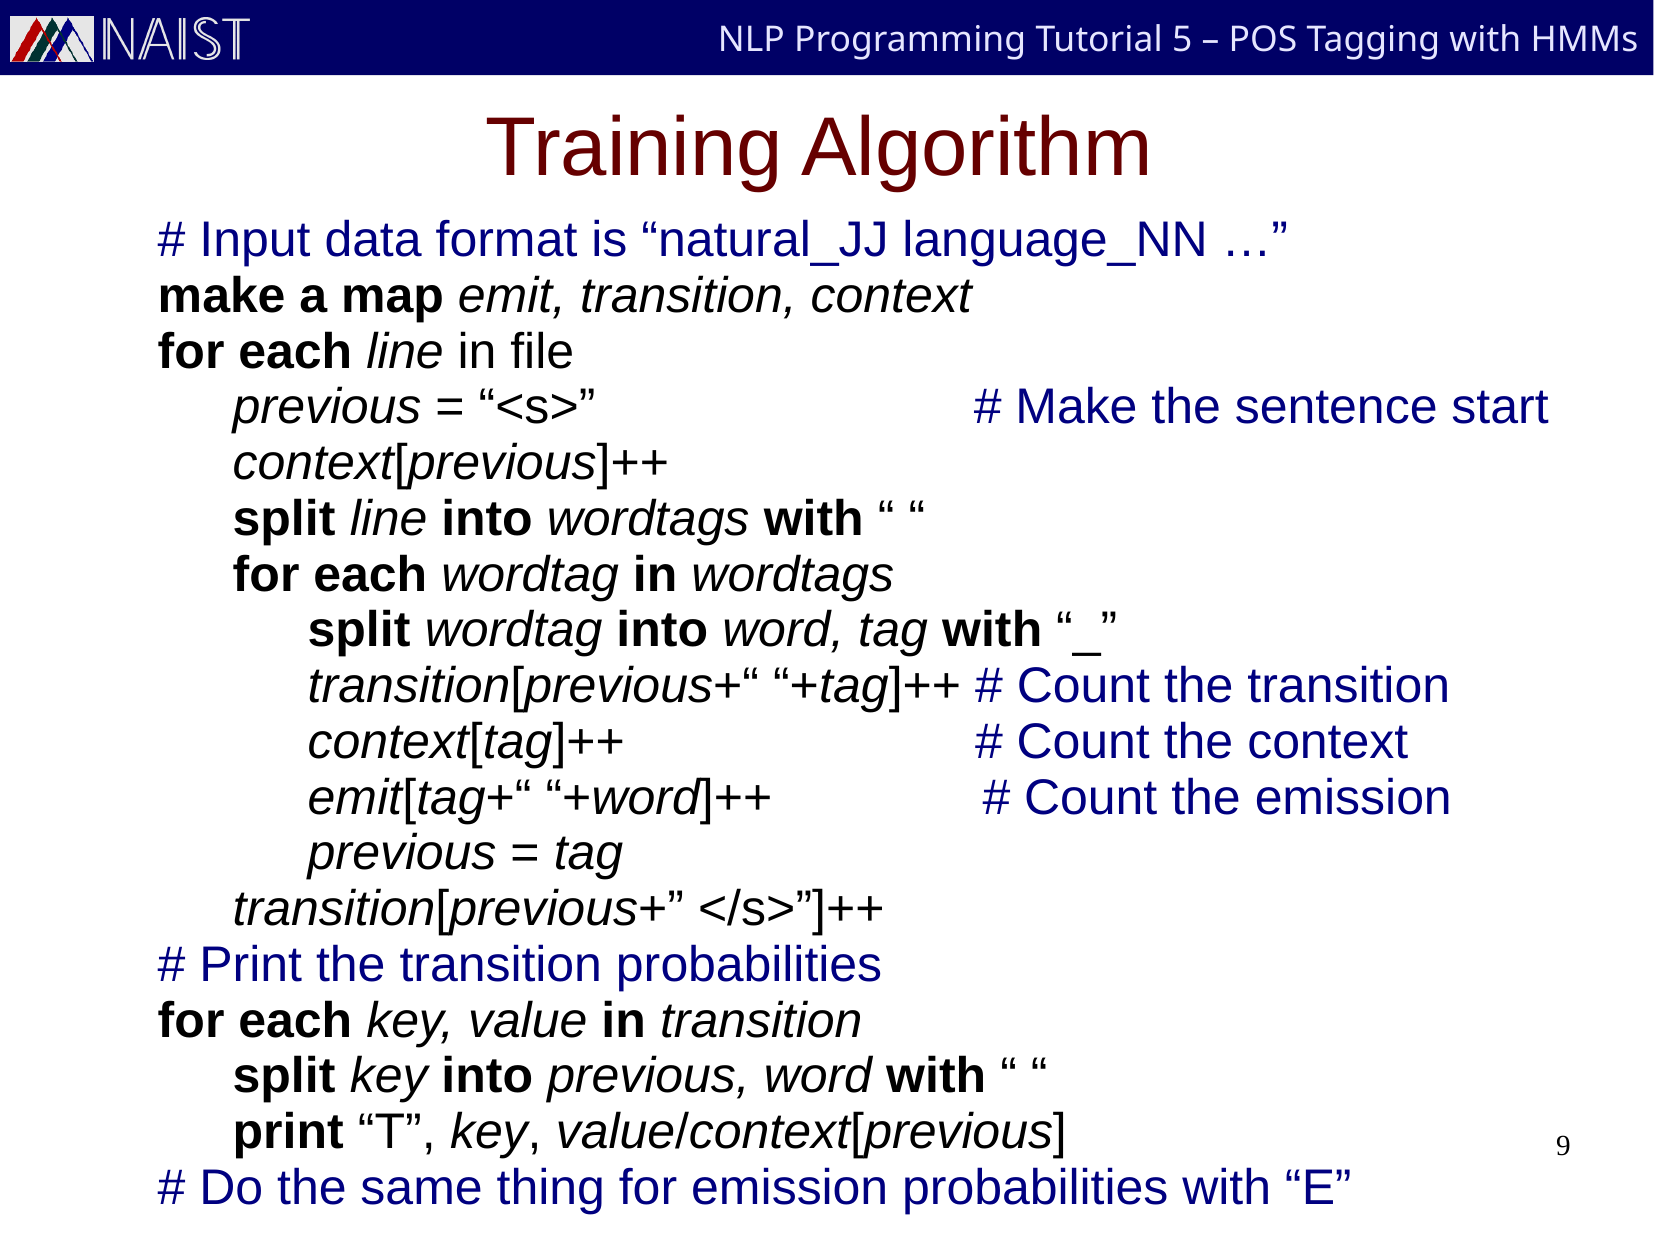

# Training Algorithm
# Input data format is “natural_JJ language_NN …” make a map emit, transition, context for each line in file previous = “<s>” # Make the sentence start context[previous]++ split line into wordtags with “ “ for each wordtag in wordtags split wordtag into word, tag with “_” transition[previous+“ “+tag]++ # Count the transition context[tag]++ # Count the context emit[tag+“ “+word]++ # Count the emission previous = tag transition[previous+” </s>”]++ # Print the transition probabilities for each key, value in transition split key into previous, word with “ “ print “T”, key, value/context[previous] # Do the same thing for emission probabilities with “E”
9